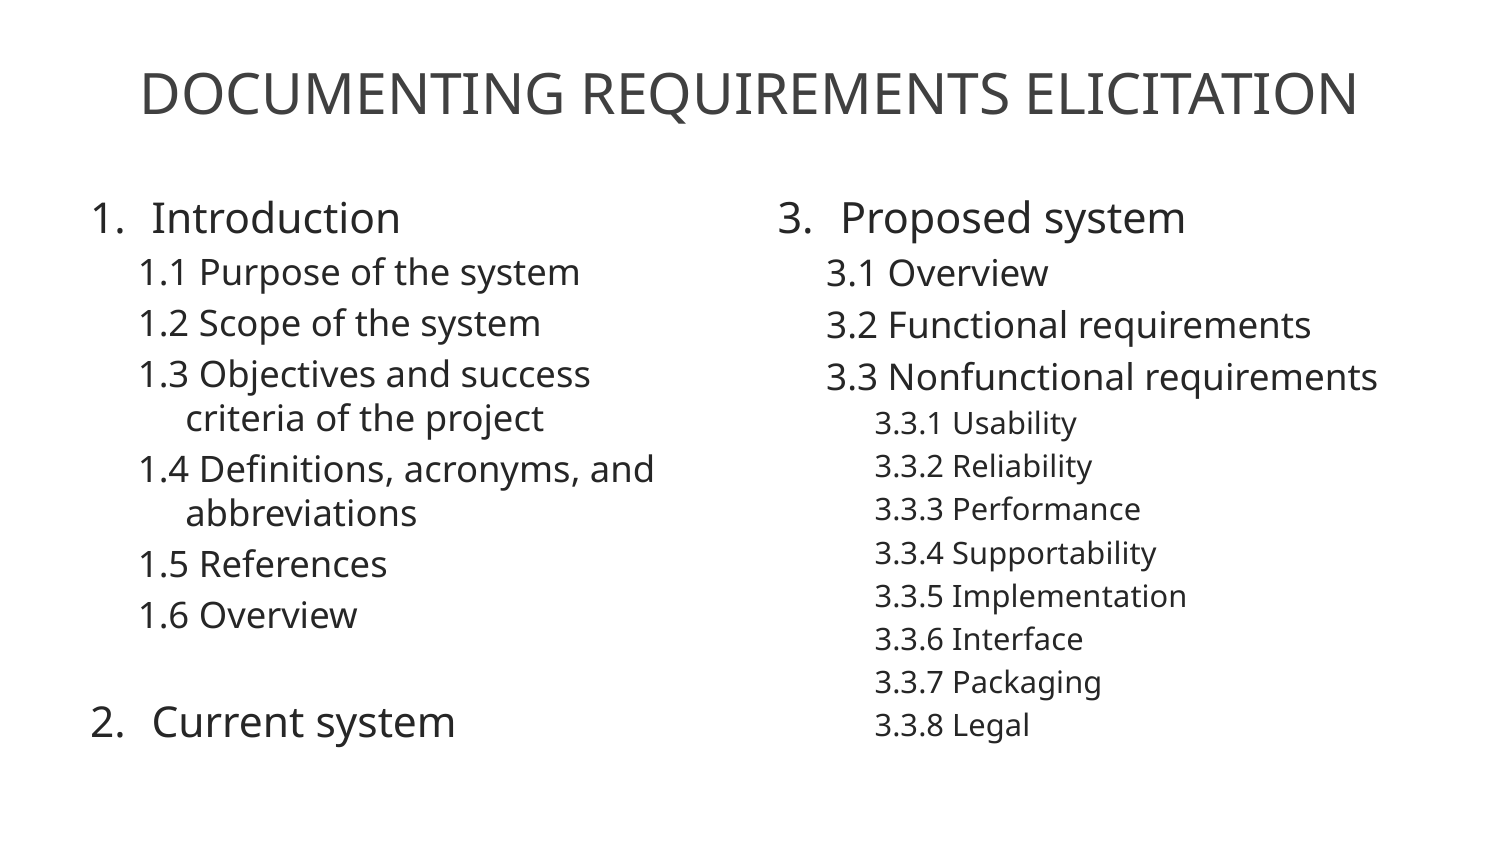

# Documenting requirements elicitation
Introduction
1.1 Purpose of the system
1.2 Scope of the system
1.3 Objectives and success
	 criteria of the project
1.4 Definitions, acronyms, and
	 abbreviations
1.5 References
1.6 Overview
Current system
Proposed system
3.1 Overview
3.2 Functional requirements
3.3 Nonfunctional requirements
3.3.1 Usability
3.3.2 Reliability
3.3.3 Performance
3.3.4 Supportability
3.3.5 Implementation
3.3.6 Interface
3.3.7 Packaging
3.3.8 Legal